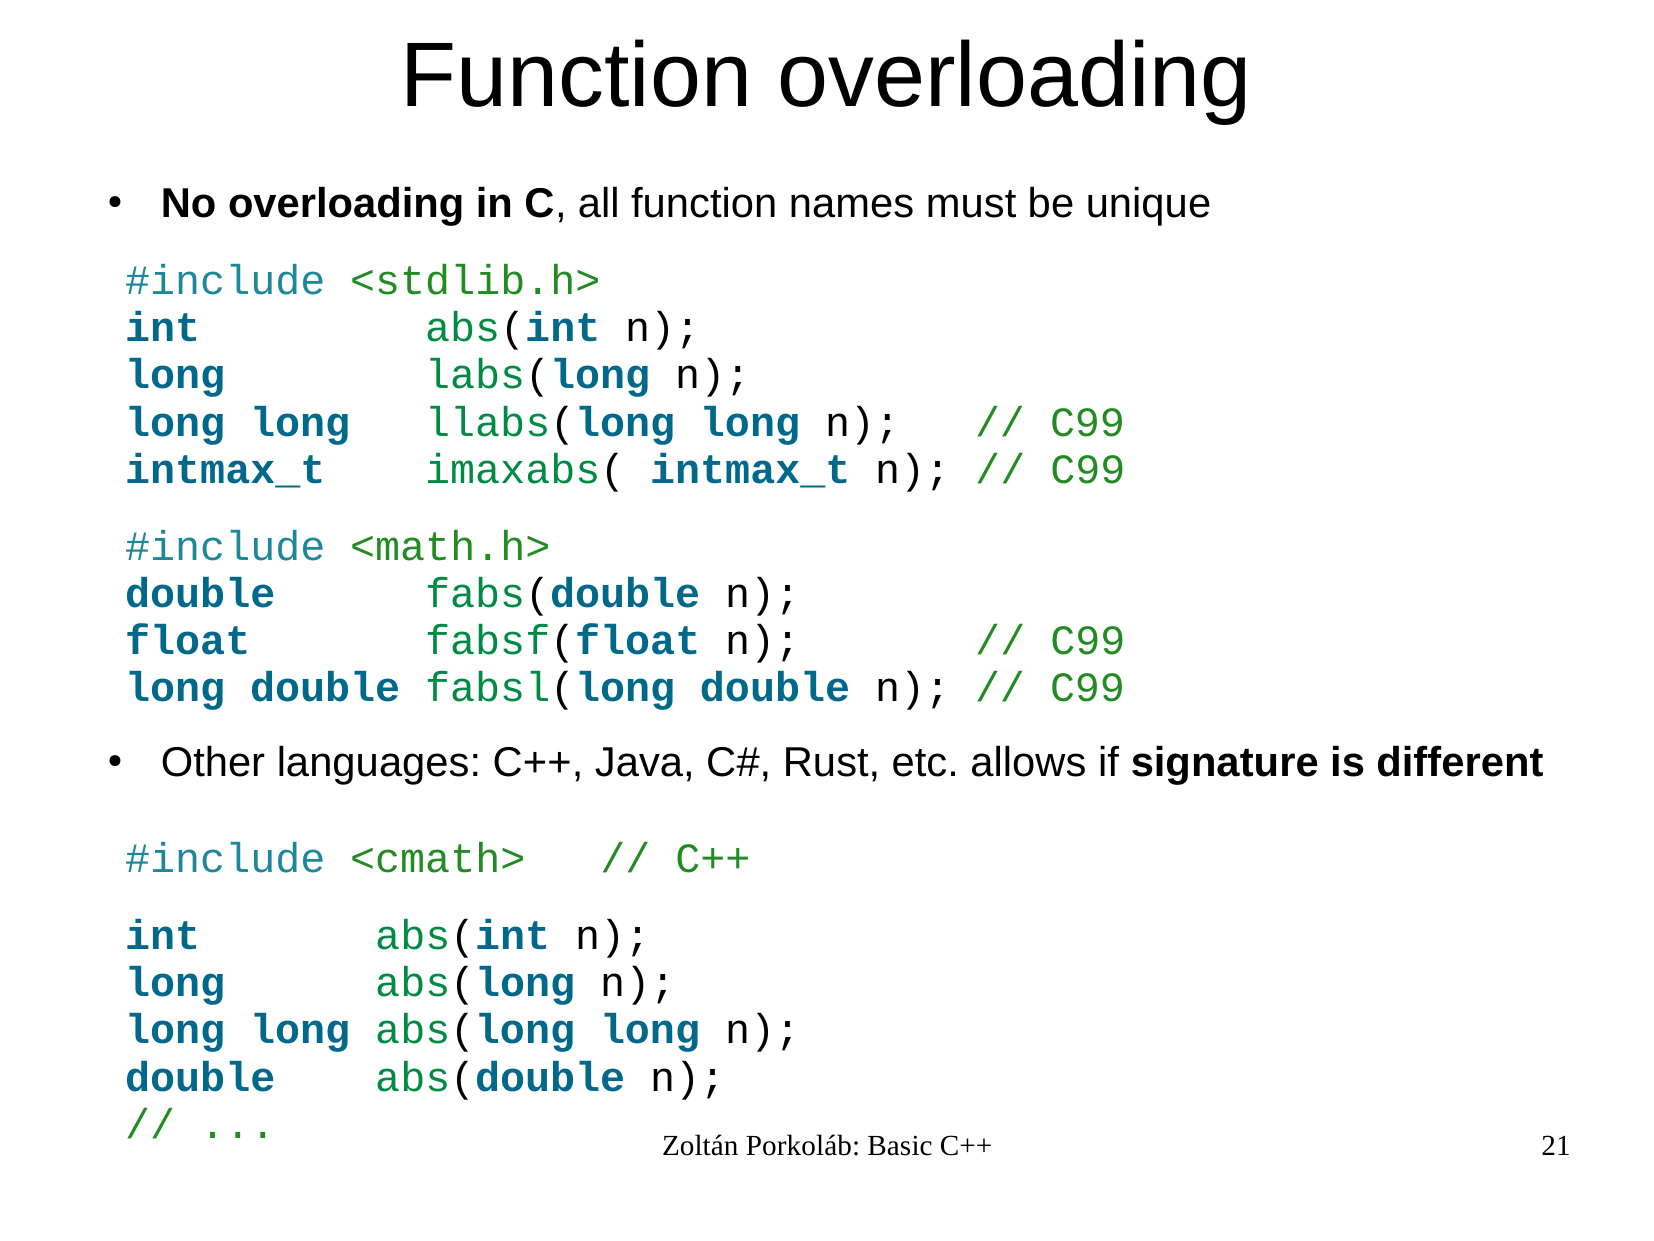

# Function overloading
No overloading in C, all function names must be unique
#include <stdlib.h>
int abs(int n);
long labs(long n);
long long llabs(long long n); // C99
intmax_t imaxabs( intmax_t n); // C99
#include <math.h>
double fabs(double n);
float fabsf(float n); // C99
long double fabsl(long double n); // C99
Other languages: C++, Java, C#, Rust, etc. allows if signature is different
#include <cmath> // C++
int abs(int n);
long abs(long n);
long long abs(long long n);
double abs(double n);
// ...
Zoltán Porkoláb: Basic C++
21